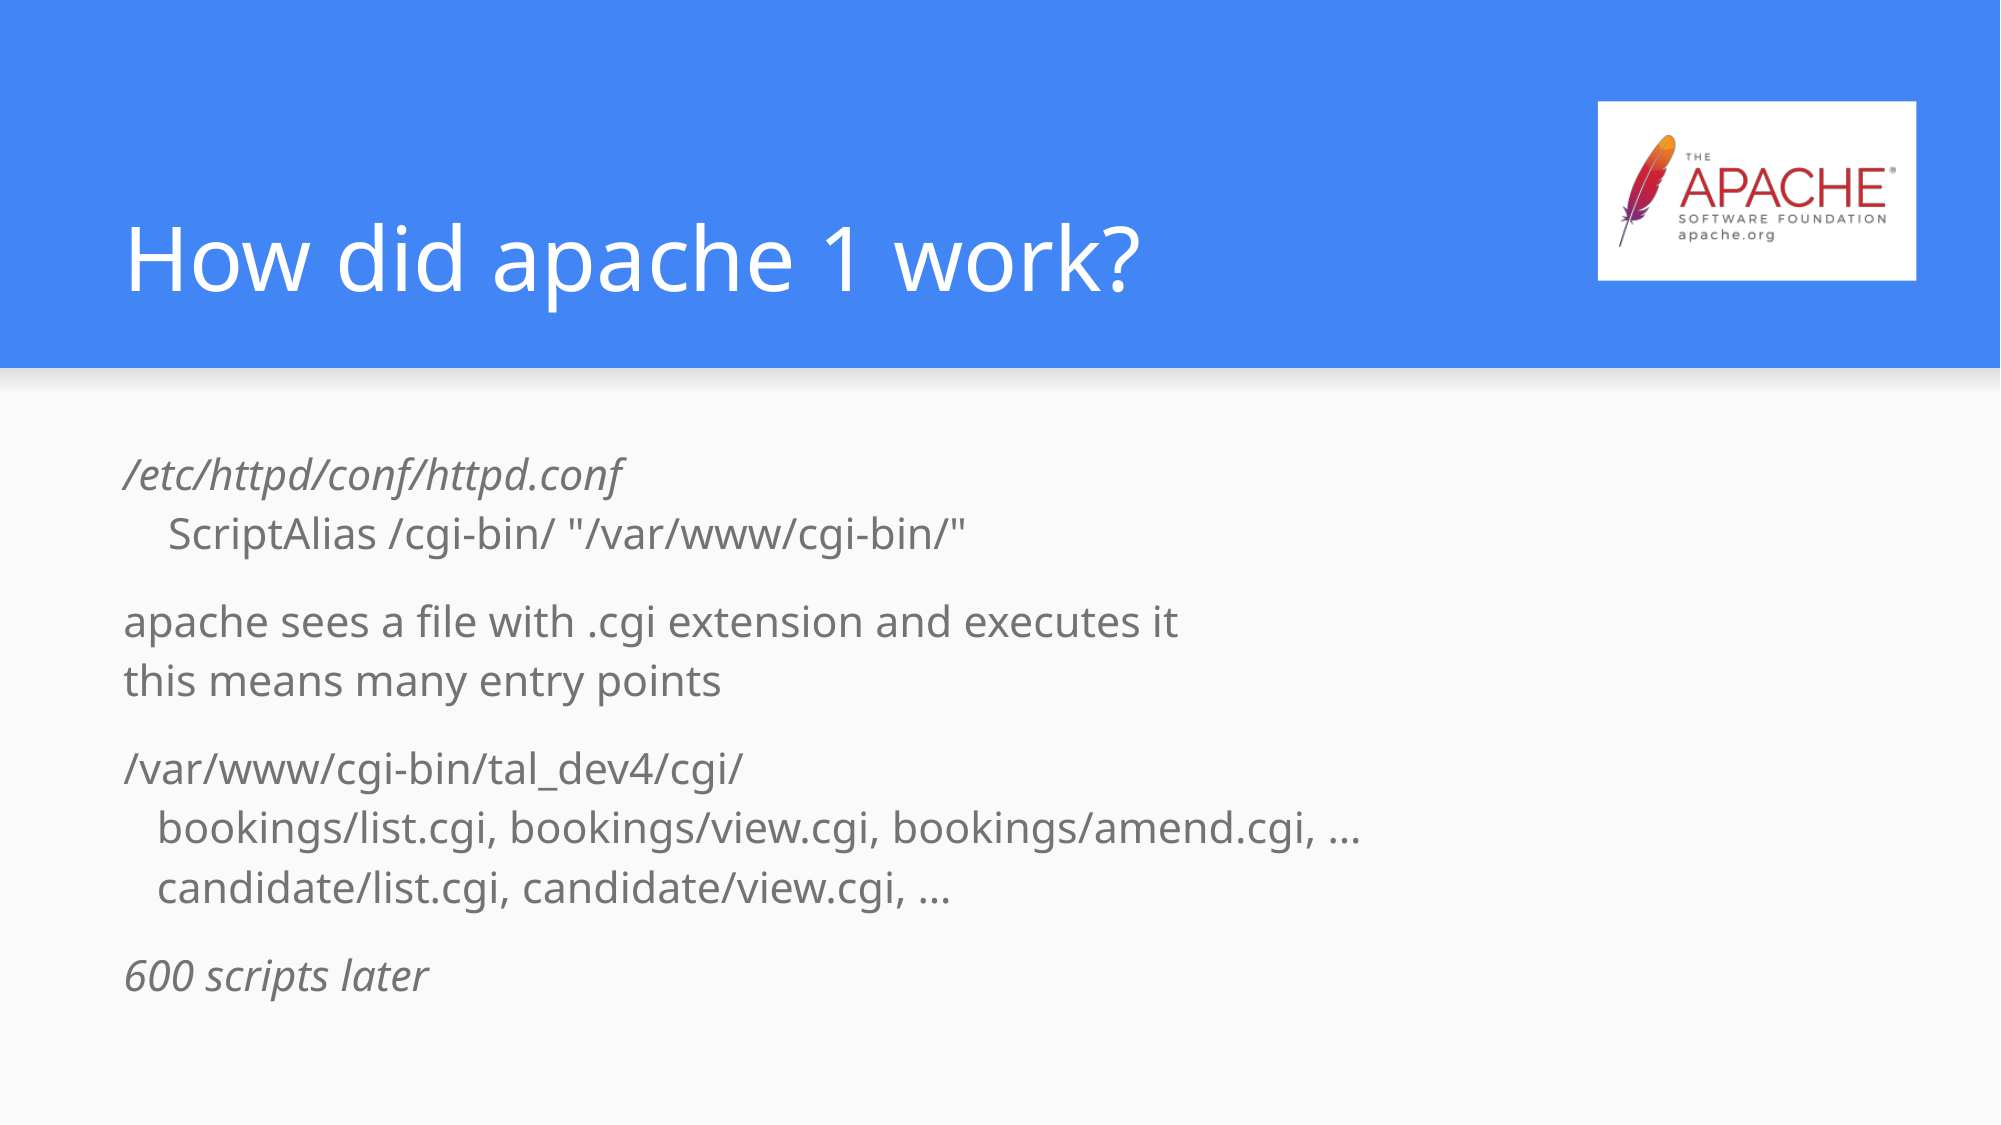

# How did apache 1 work?
/etc/httpd/conf/httpd.conf
 ScriptAlias /cgi-bin/ "/var/www/cgi-bin/"
apache sees a file with .cgi extension and executes it
this means many entry points
/var/www/cgi-bin/tal_dev4/cgi/
 bookings/list.cgi, bookings/view.cgi, bookings/amend.cgi, …
 candidate/list.cgi, candidate/view.cgi, …
600 scripts later